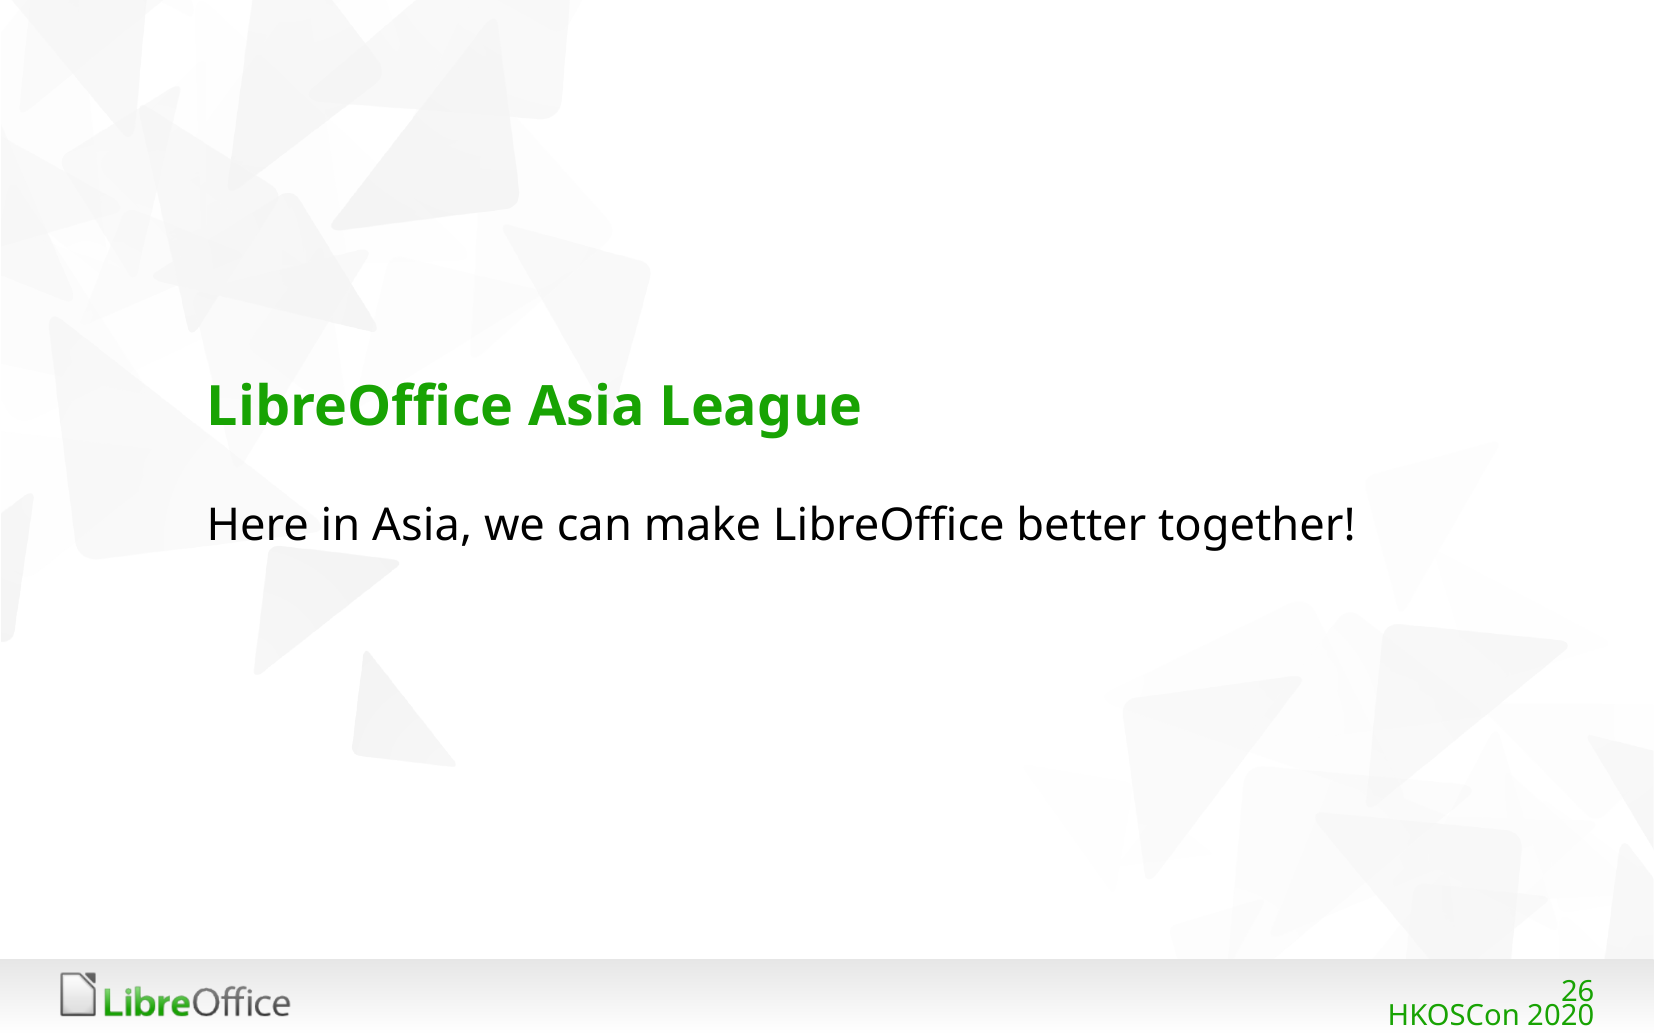

# LibreOffice Asia League
Here in Asia, we can make LibreOffice better together!
26
HKOSCon 2020